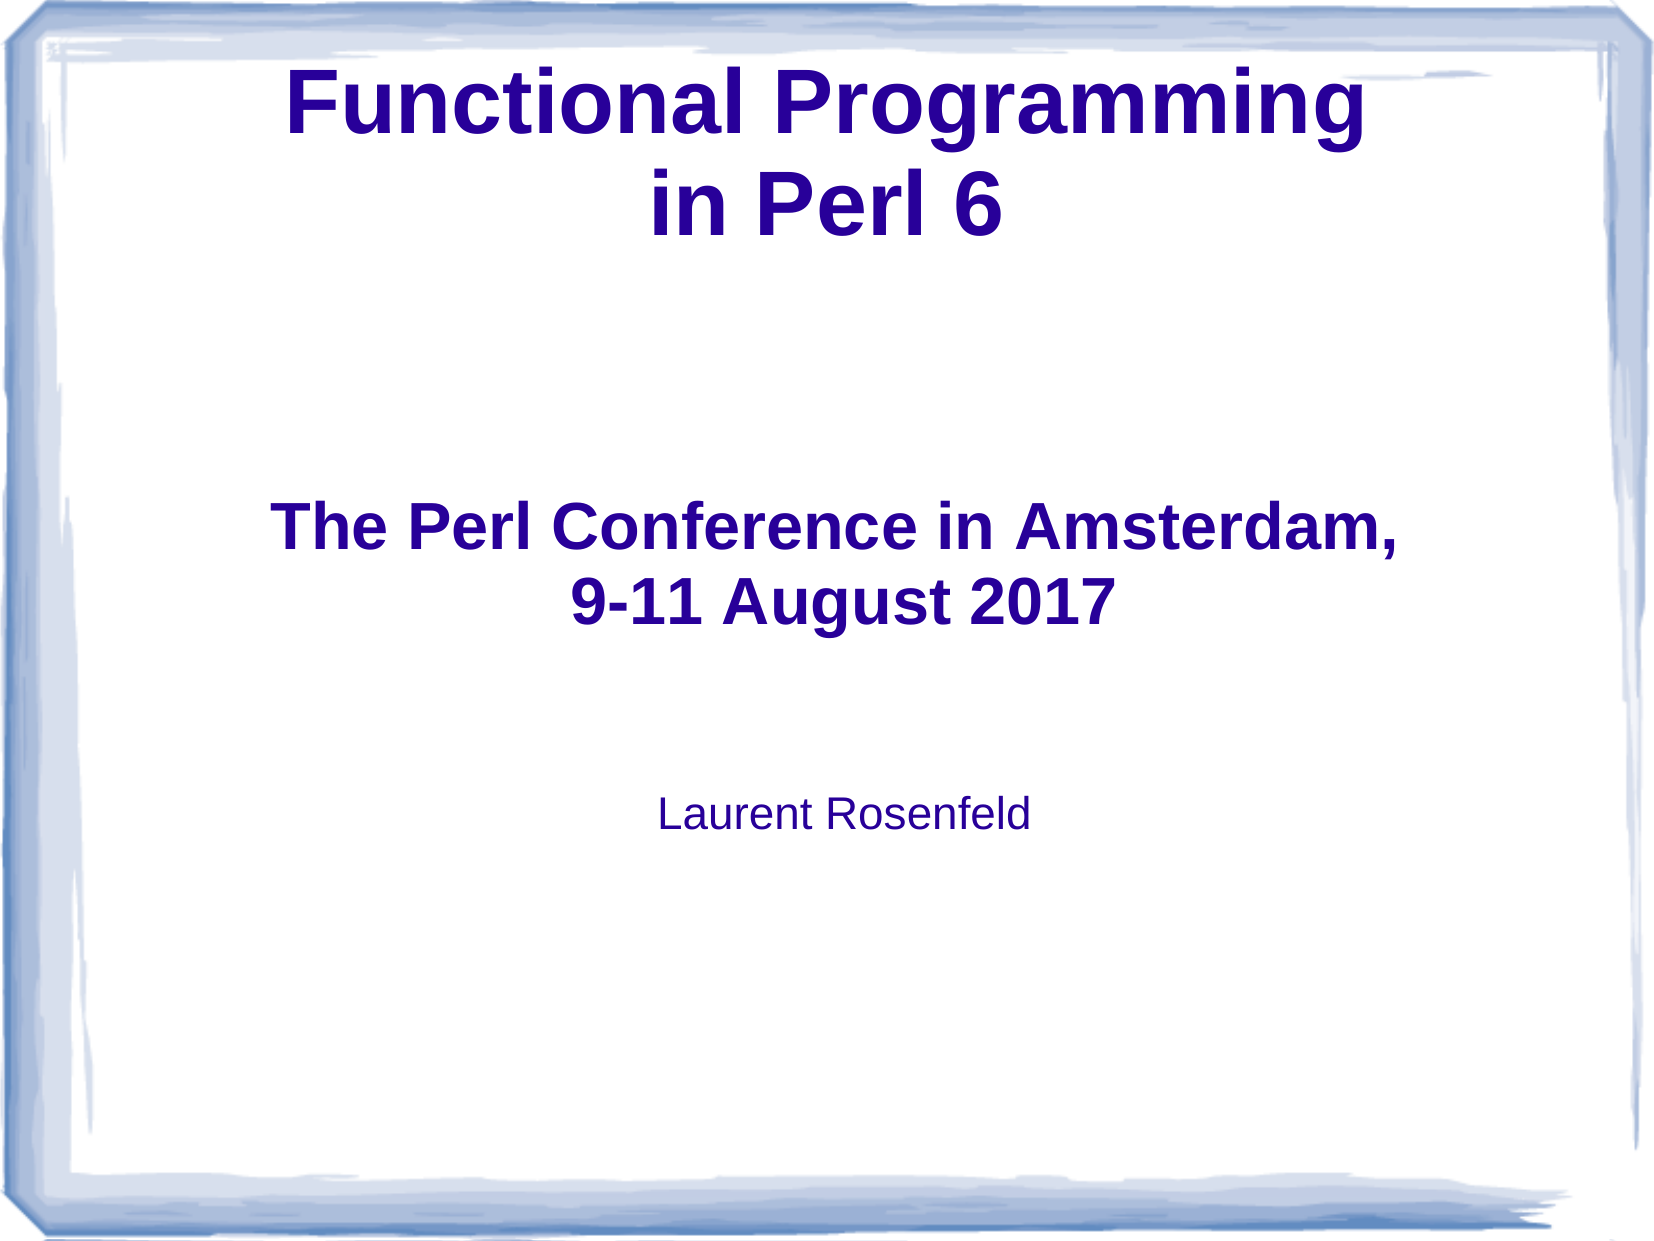

# Functional Programming in Perl 6
The Perl Conference in Amsterdam,
9-11 August 2017
Laurent Rosenfeld